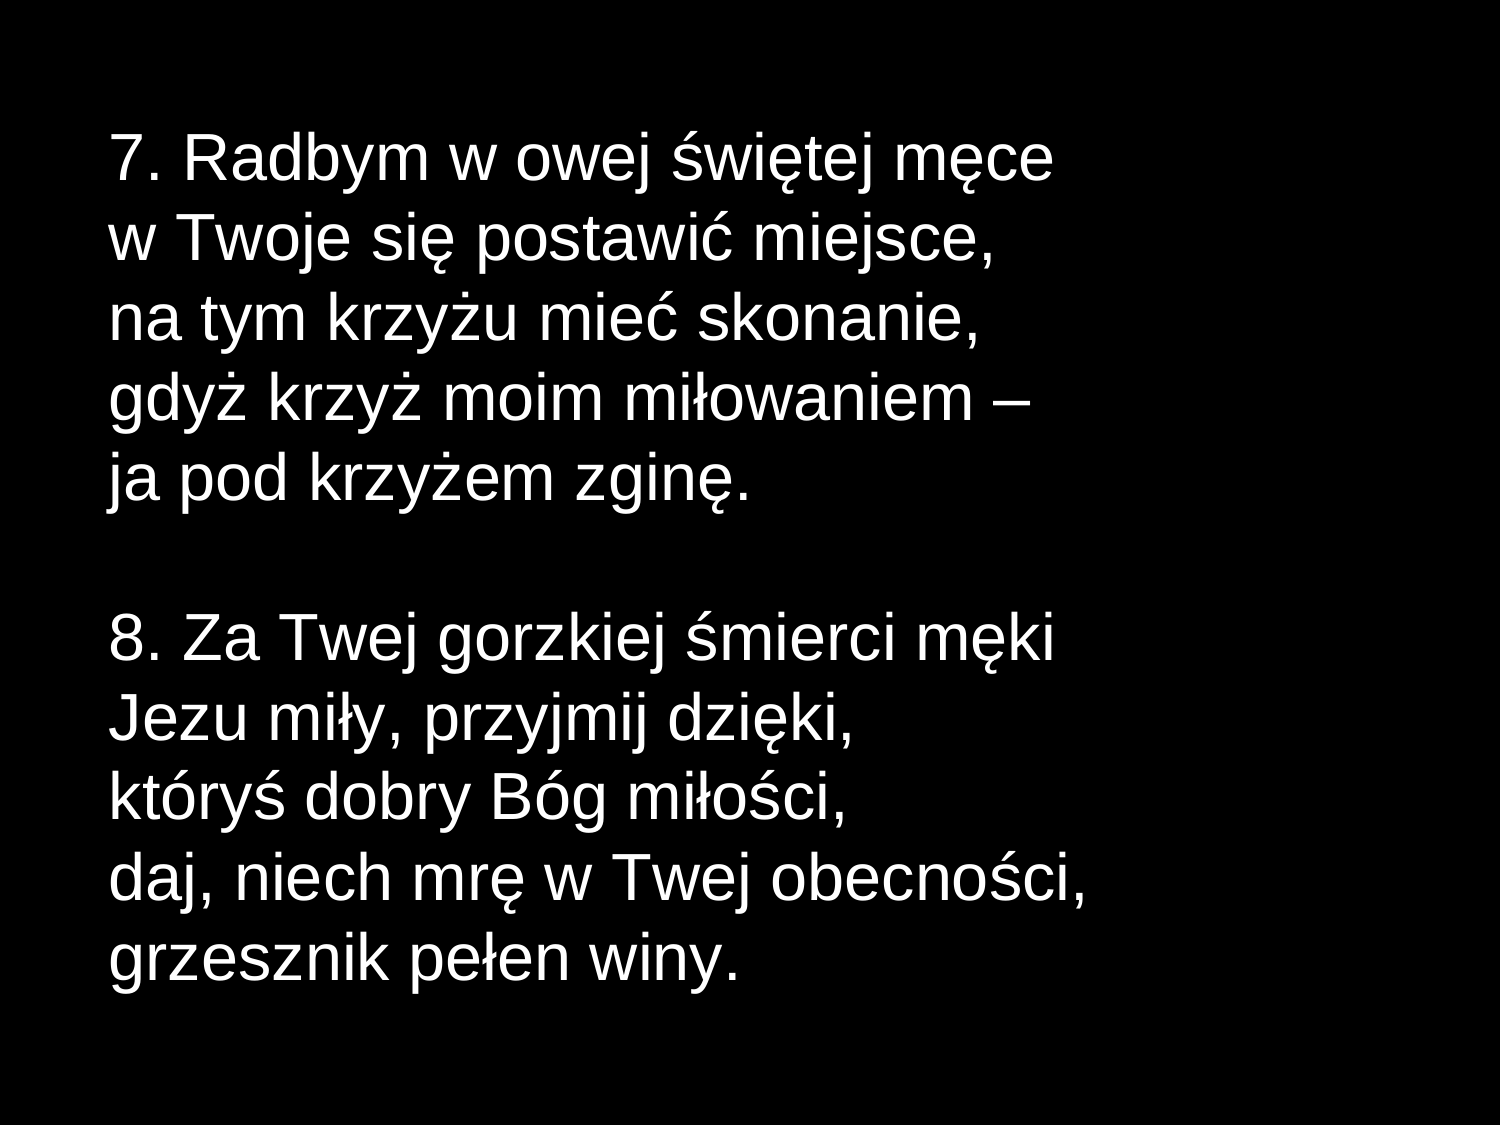

7. Radbym w owej świętej męce
w Twoje się postawić miejsce,
na tym krzyżu mieć skonanie,
gdyż krzyż moim miłowaniem –
ja pod krzyżem zginę.
8. Za Twej gorzkiej śmierci męki
Jezu miły, przyjmij dzięki,
któryś dobry Bóg miłości,
daj, niech mrę w Twej obecności,
grzesznik pełen winy.